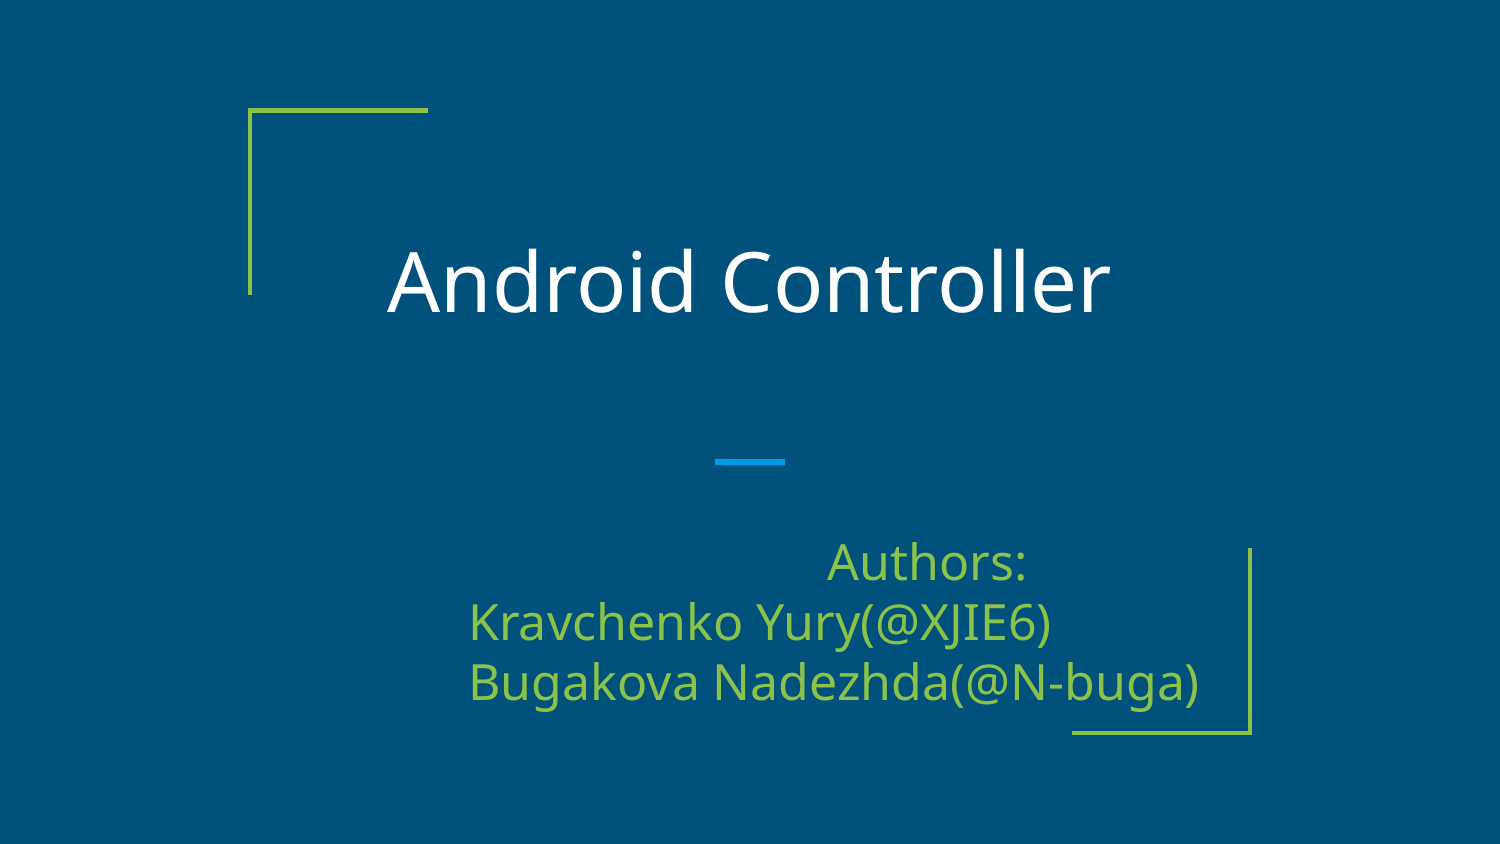

# Android Controller
Authors:
Kravchenko Yury(@XJIE6)
Bugakova Nadezhda(@N-buga)